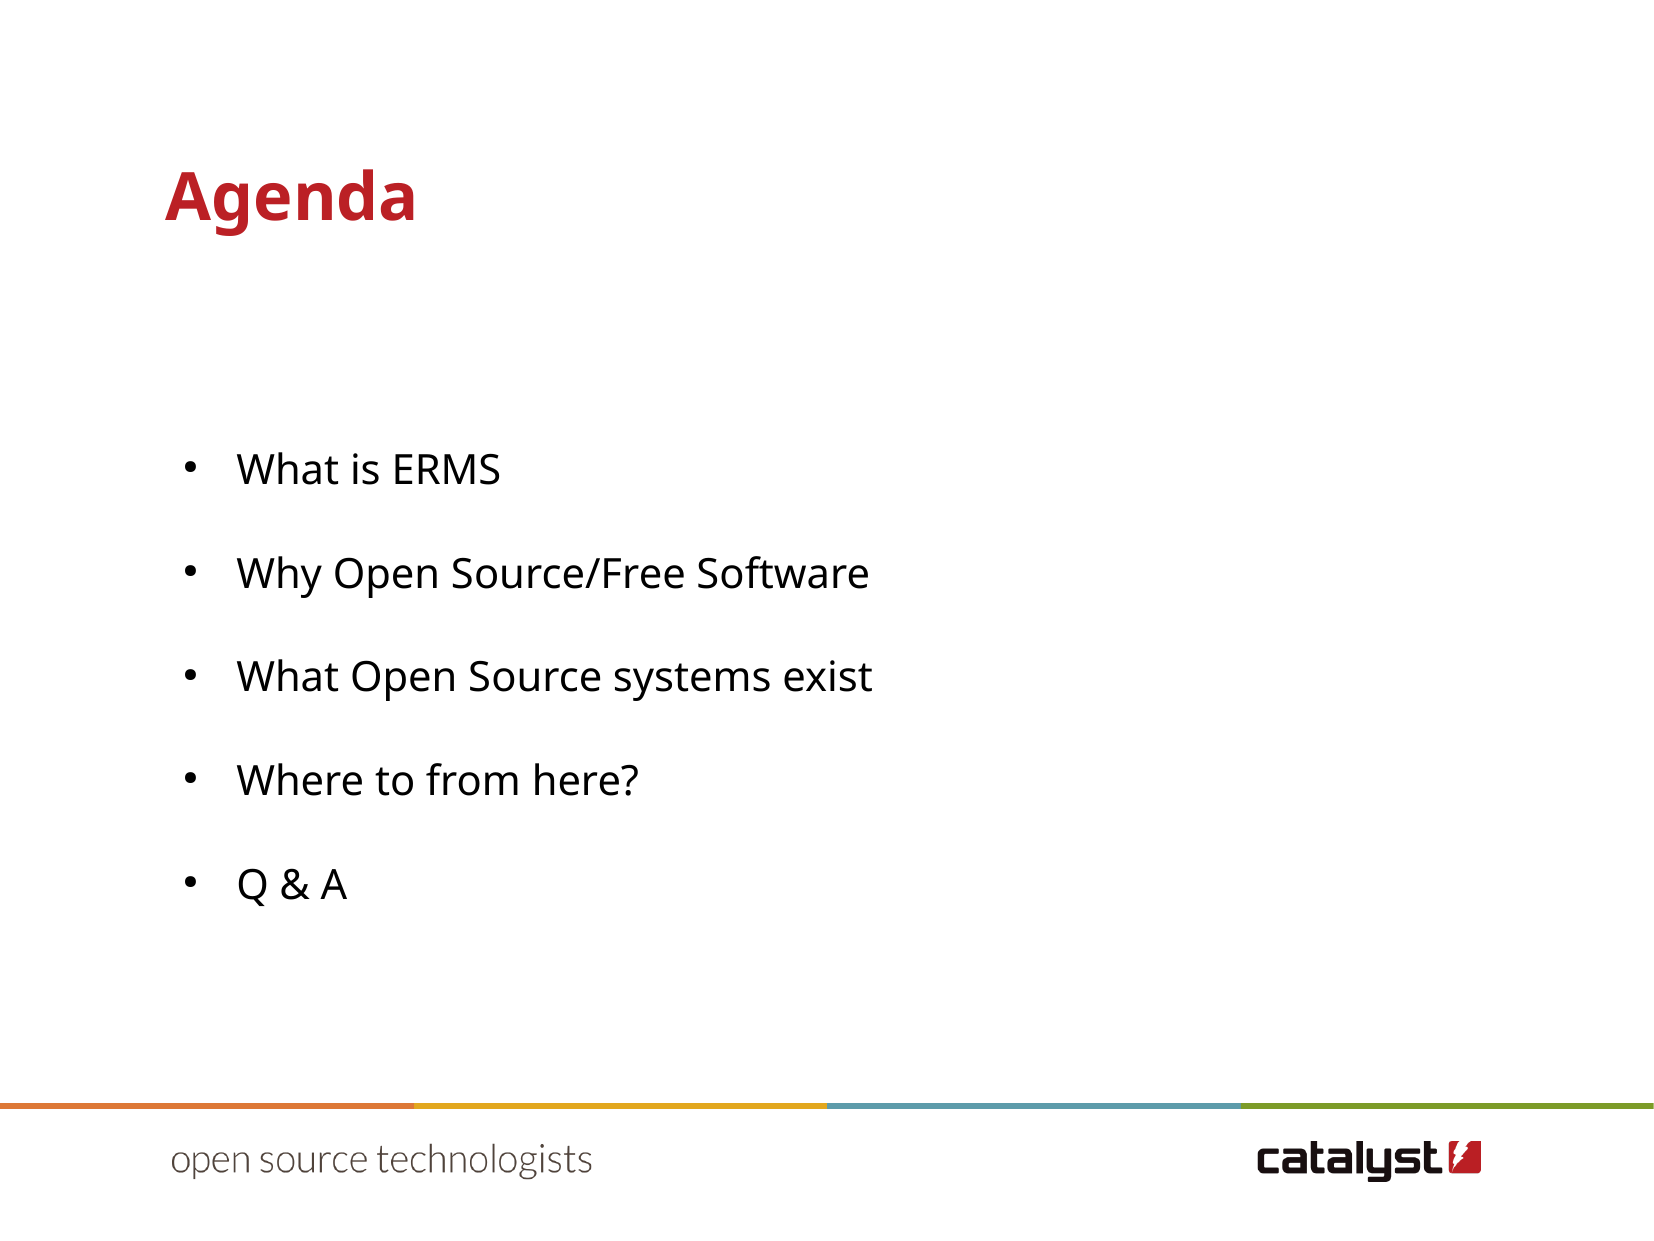

# Agenda
What is ERMS
Why Open Source/Free Software
What Open Source systems exist
Where to from here?
Q & A